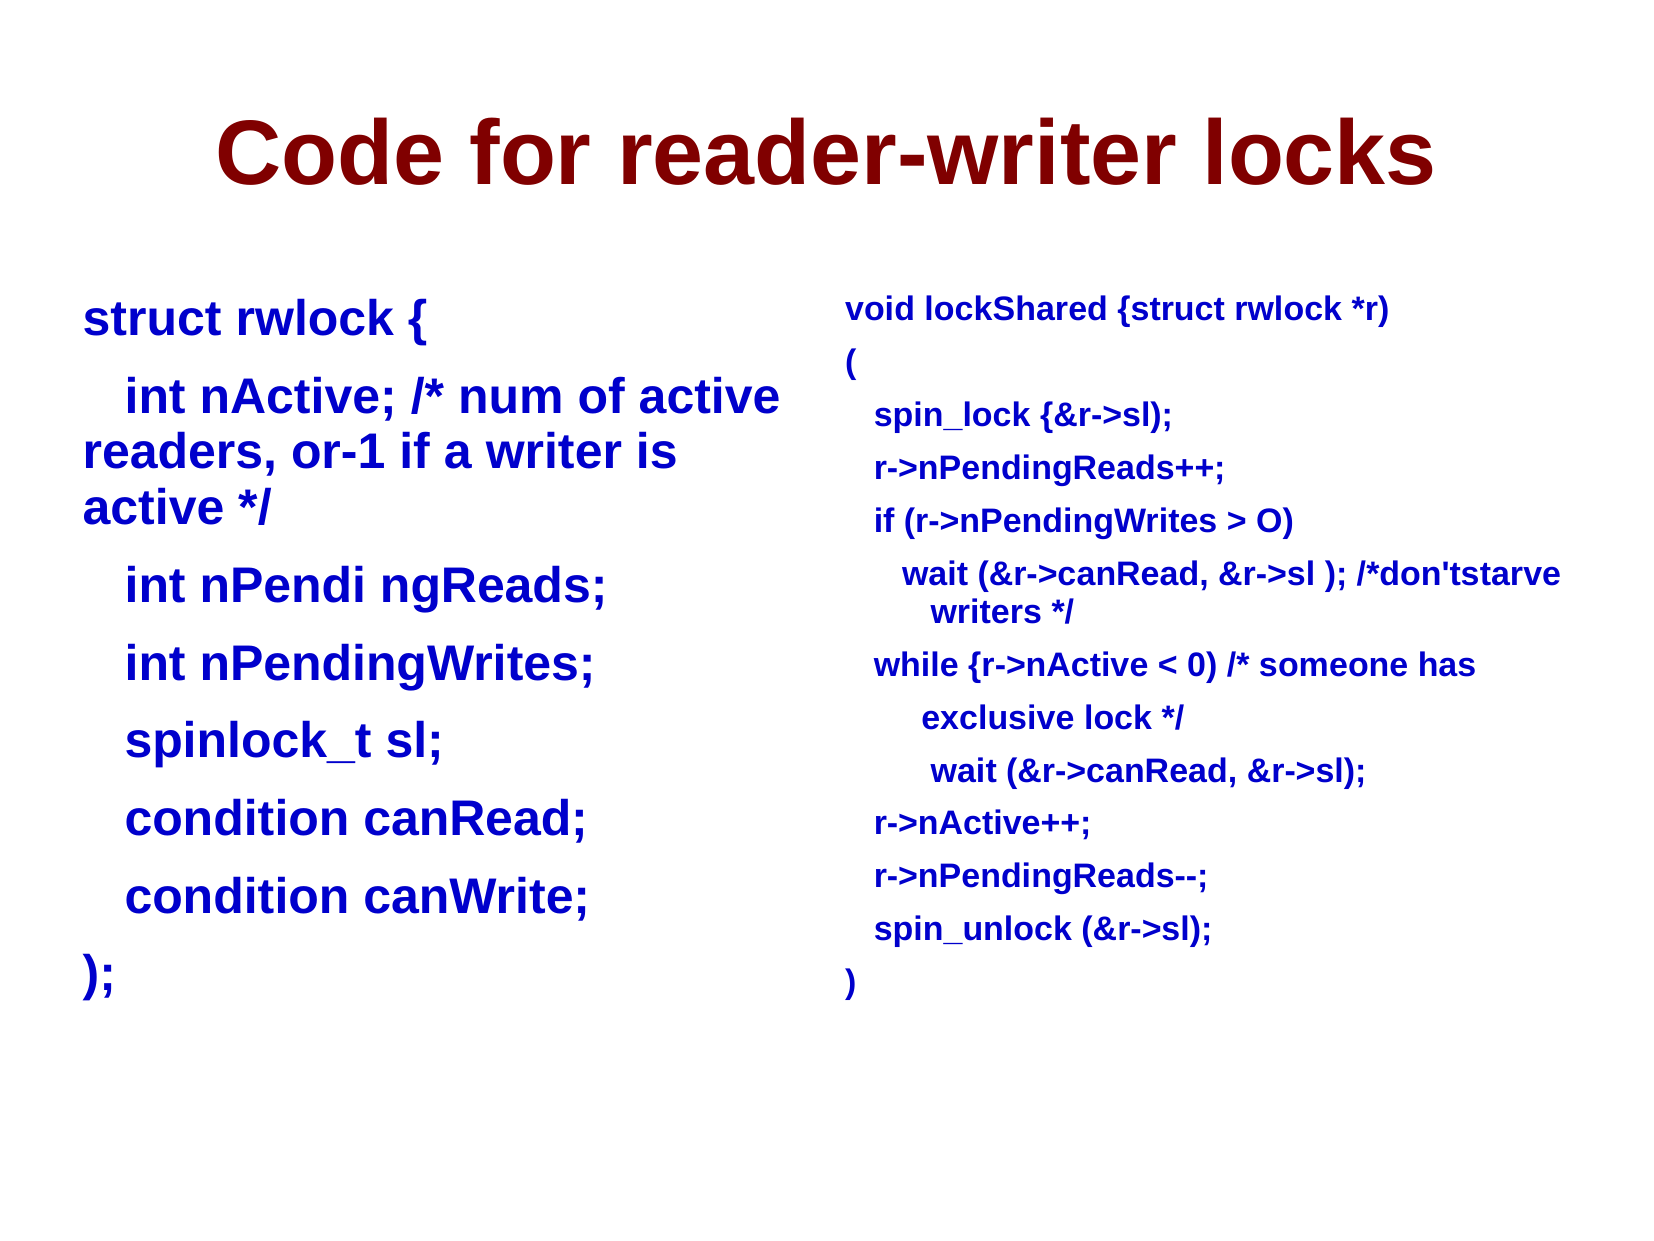

# Code for reader-writer locks
struct rwlock {
 int nActive; /* num of active readers, or-1 if a writer is active */
 int nPendi ngReads;
 int nPendingWrites;
 spinlock_t sl;
 condition canRead;
 condition canWrite;
);
void lockShared {struct rwlock *r)
(
 spin_lock {&r->sl);
 r->nPendingReads++;
 if (r->nPendingWrites > O)
 wait (&r->canRead, &r->sl ); /*don'tstarve writers */
 while {r->nActive < 0) /* someone has
 exclusive lock */
 wait (&r->canRead, &r->sl);
 r->nActive++;
 r->nPendingReads--;
 spin_unlock (&r->sl);
)